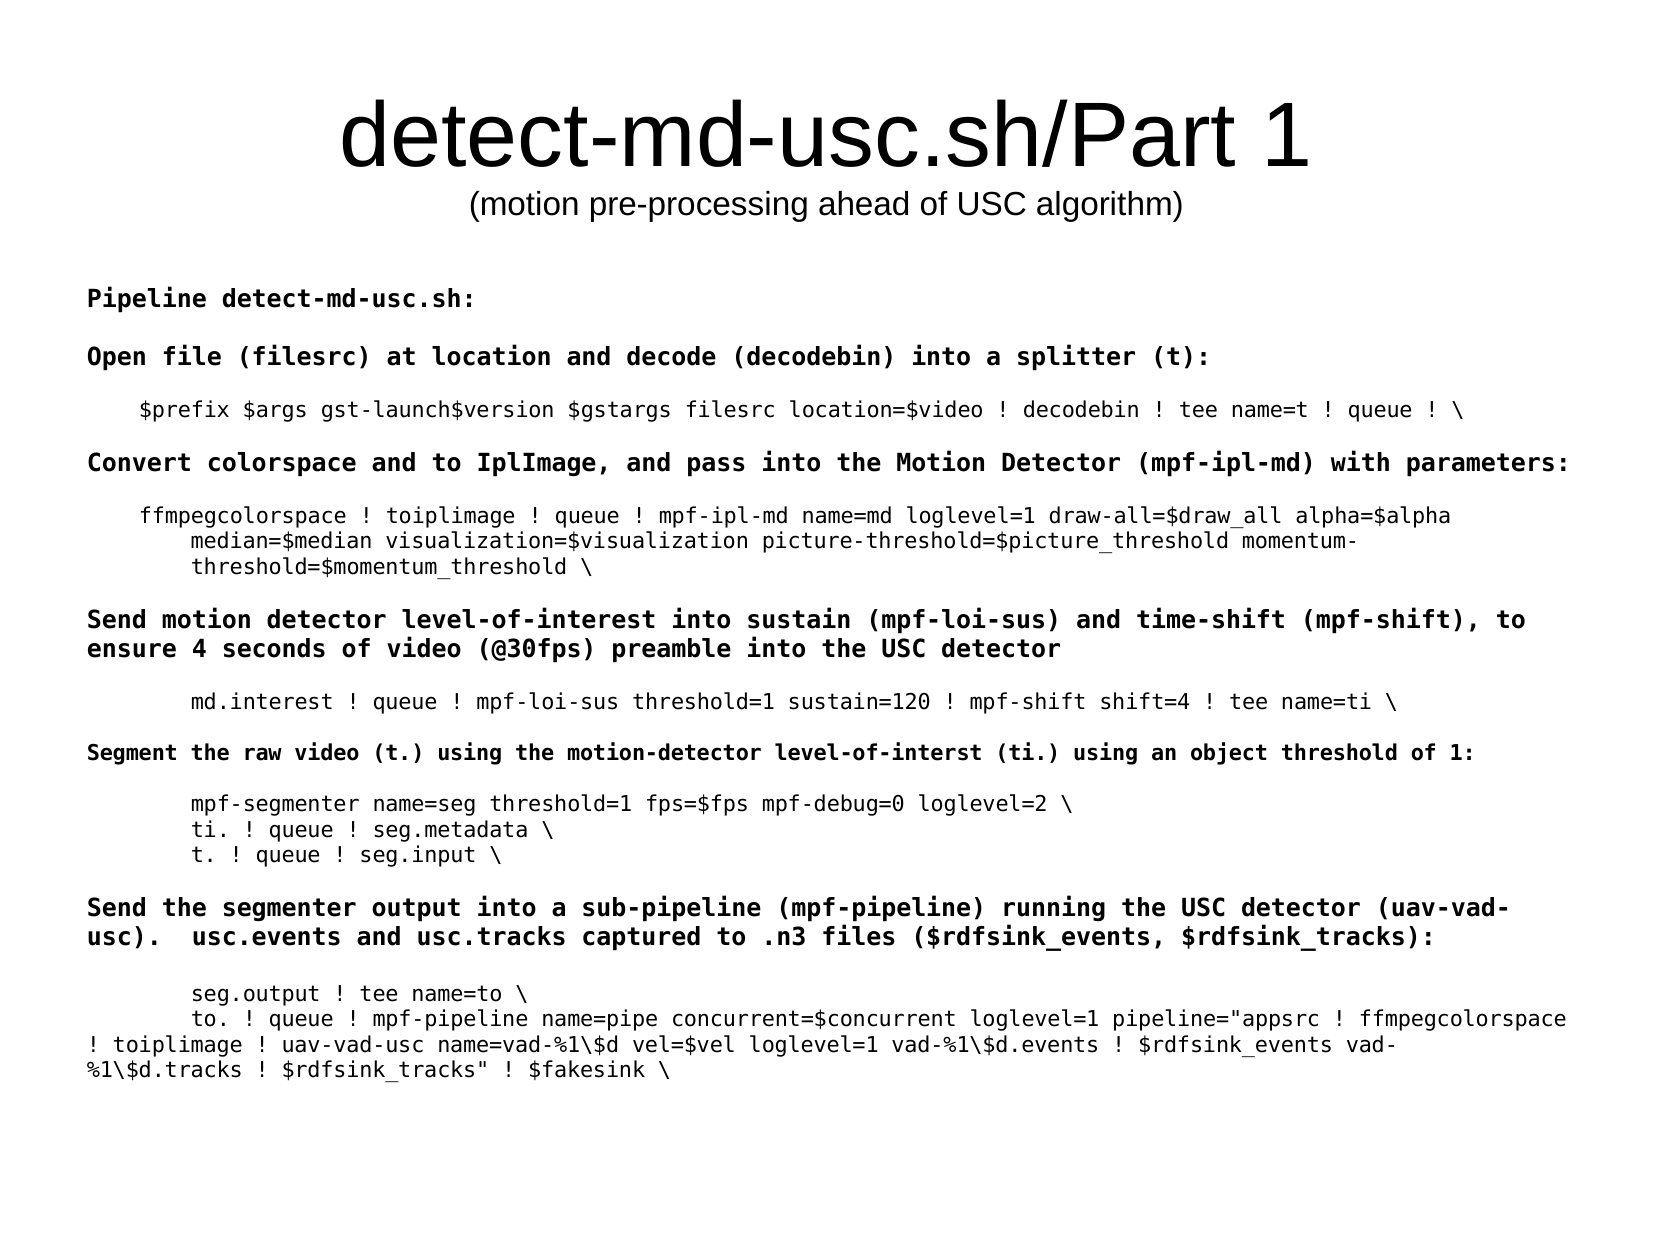

# detect-md-usc.sh/Part 1 (motion pre-processing ahead of USC algorithm)
Pipeline detect-md-usc.sh:
Open file (filesrc) at location and decode (decodebin) into a splitter (t):
 $prefix $args gst-launch$version $gstargs filesrc location=$video ! decodebin ! tee name=t ! queue ! \
Convert colorspace and to IplImage, and pass into the Motion Detector (mpf-ipl-md) with parameters:
 ffmpegcolorspace ! toiplimage ! queue ! mpf-ipl-md name=md loglevel=1 draw-all=$draw_all alpha=$alpha
 median=$median visualization=$visualization picture-threshold=$picture_threshold momentum-
 threshold=$momentum_threshold \
Send motion detector level-of-interest into sustain (mpf-loi-sus) and time-shift (mpf-shift), to ensure 4 seconds of video (@30fps) preamble into the USC detector
 md.interest ! queue ! mpf-loi-sus threshold=1 sustain=120 ! mpf-shift shift=4 ! tee name=ti \
Segment the raw video (t.) using the motion-detector level-of-interst (ti.) using an object threshold of 1:
 mpf-segmenter name=seg threshold=1 fps=$fps mpf-debug=0 loglevel=2 \
 ti. ! queue ! seg.metadata \
 t. ! queue ! seg.input \
Send the segmenter output into a sub-pipeline (mpf-pipeline) running the USC detector (uav-vad-usc). usc.events and usc.tracks captured to .n3 files ($rdfsink_events, $rdfsink_tracks):
 seg.output ! tee name=to \
 to. ! queue ! mpf-pipeline name=pipe concurrent=$concurrent loglevel=1 pipeline="appsrc ! ffmpegcolorspace ! toiplimage ! uav-vad-usc name=vad-%1\$d vel=$vel loglevel=1 vad-%1\$d.events ! $rdfsink_events vad-%1\$d.tracks ! $rdfsink_tracks" ! $fakesink \